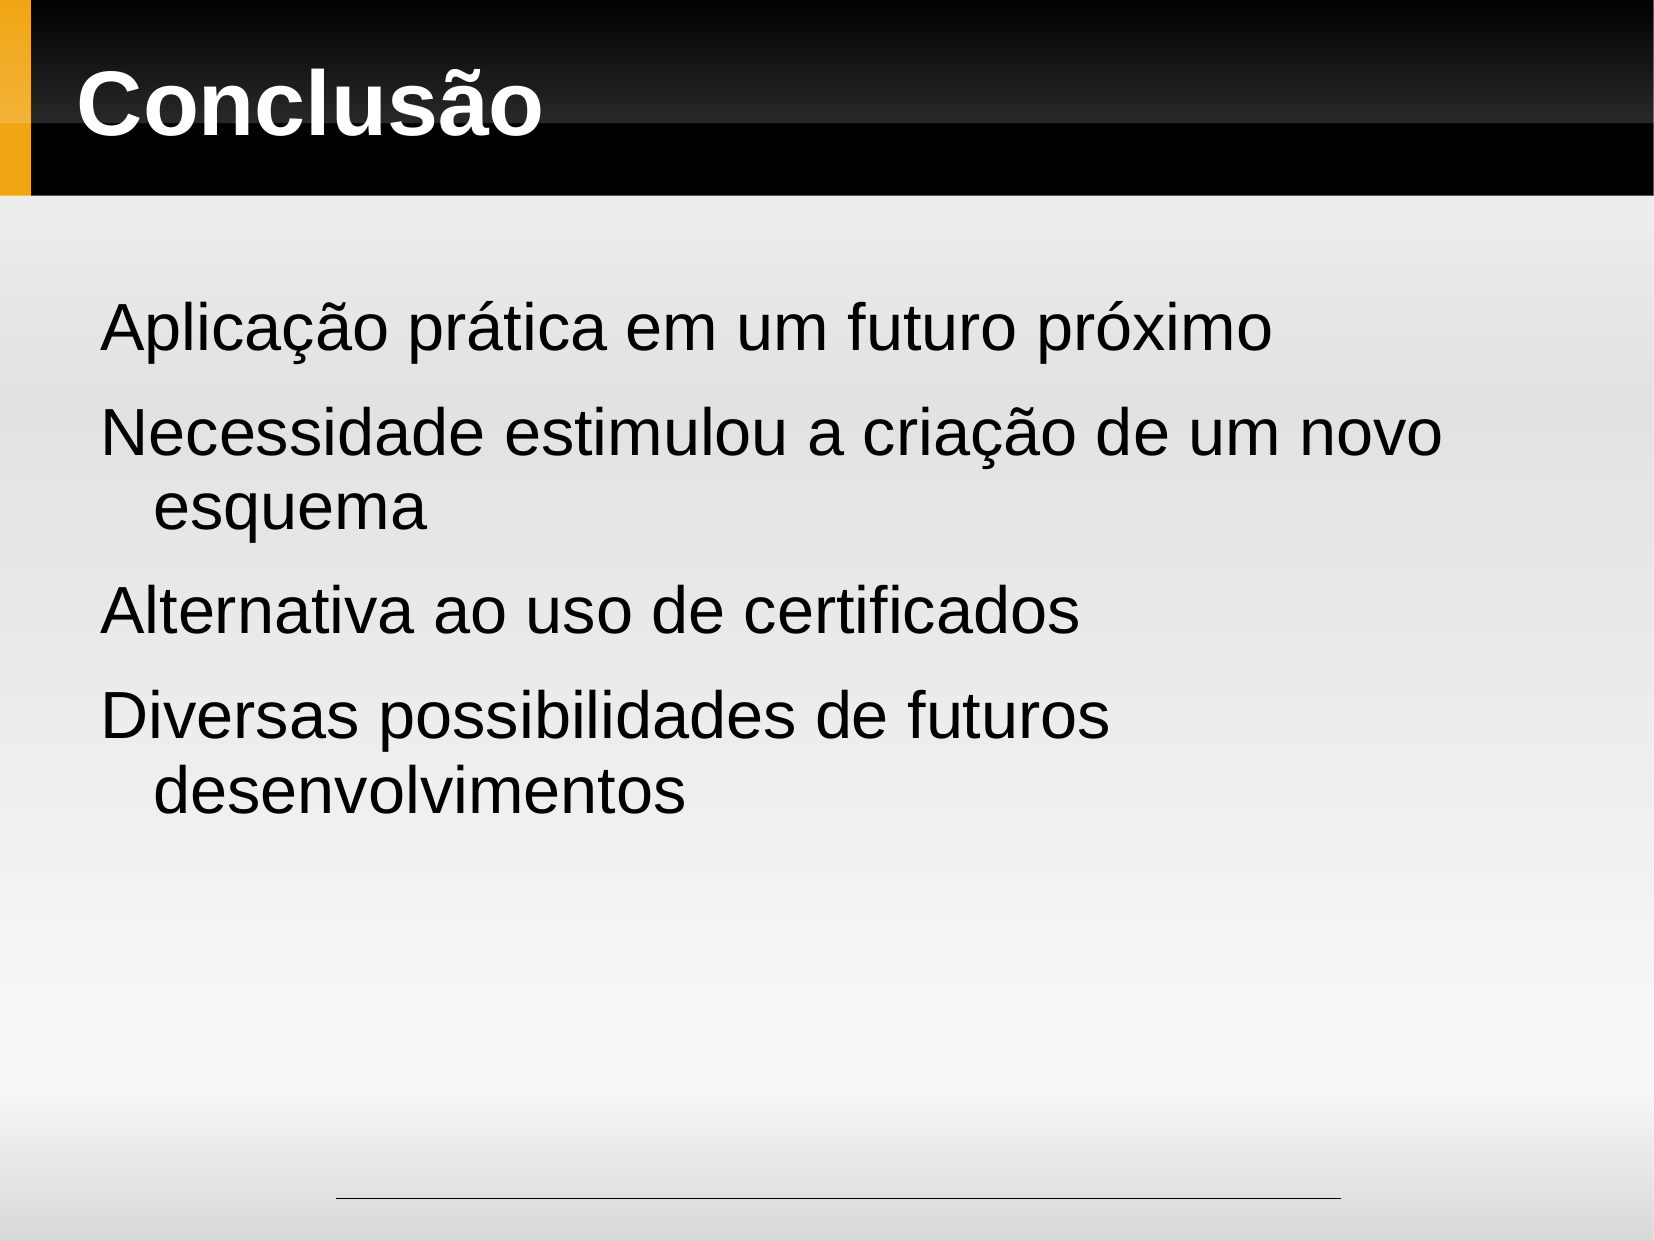

# Conclusão
Aplicação prática em um futuro próximo
Necessidade estimulou a criação de um novo esquema
Alternativa ao uso de certificados
Diversas possibilidades de futuros desenvolvimentos